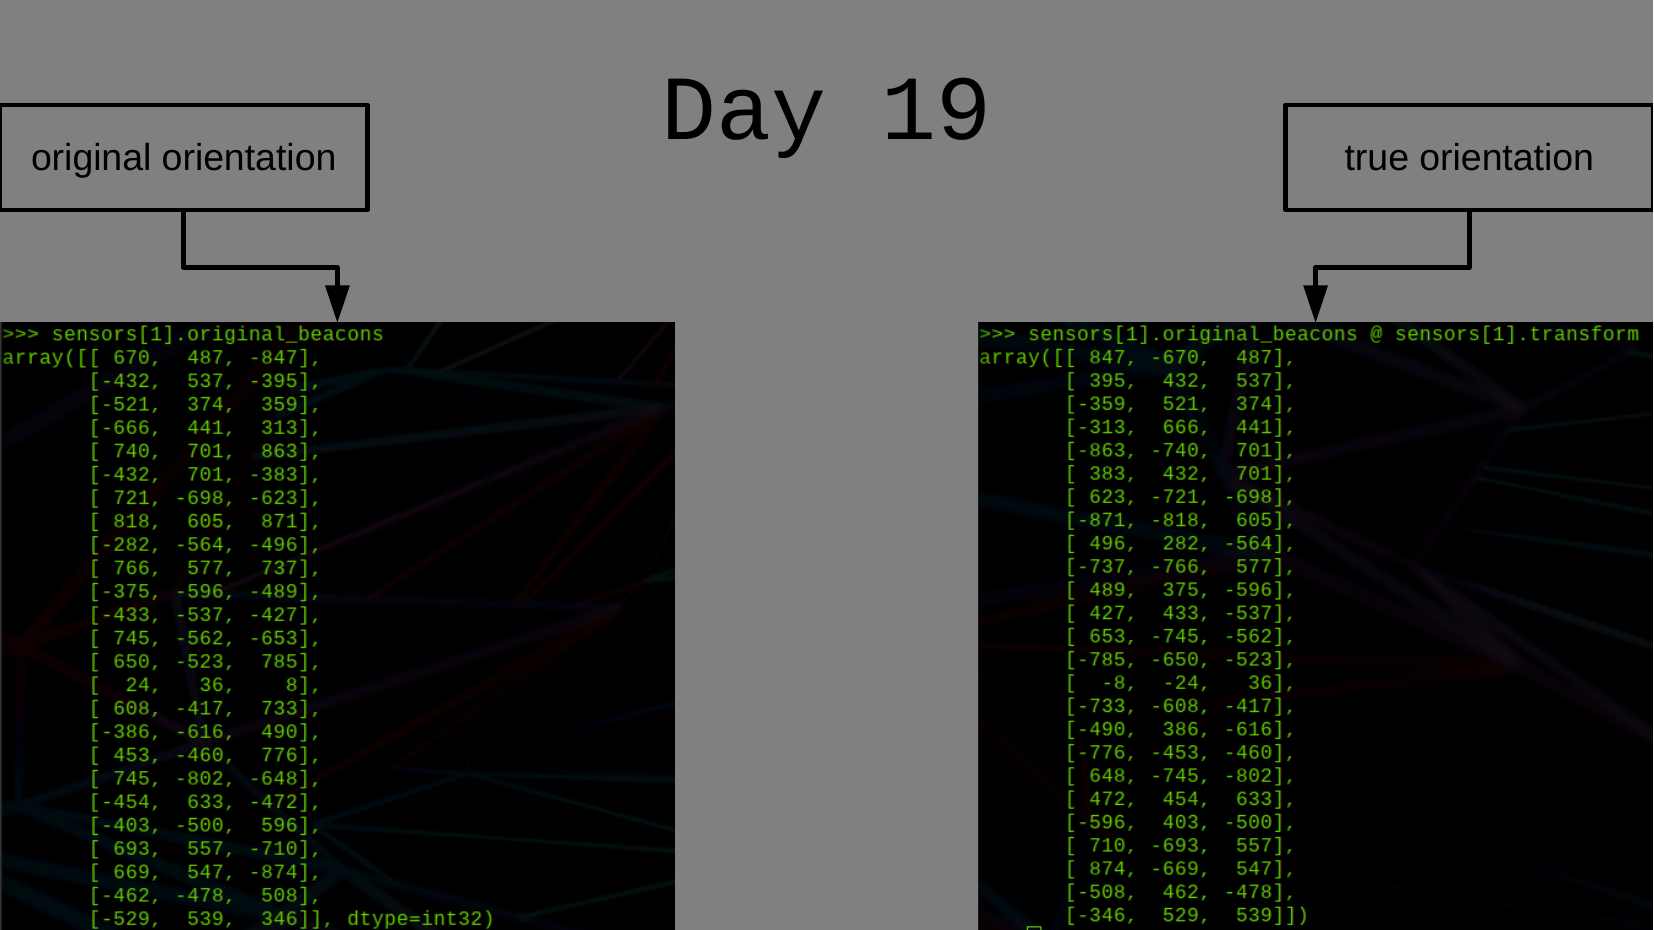

# Day 19
original orientation
true orientation